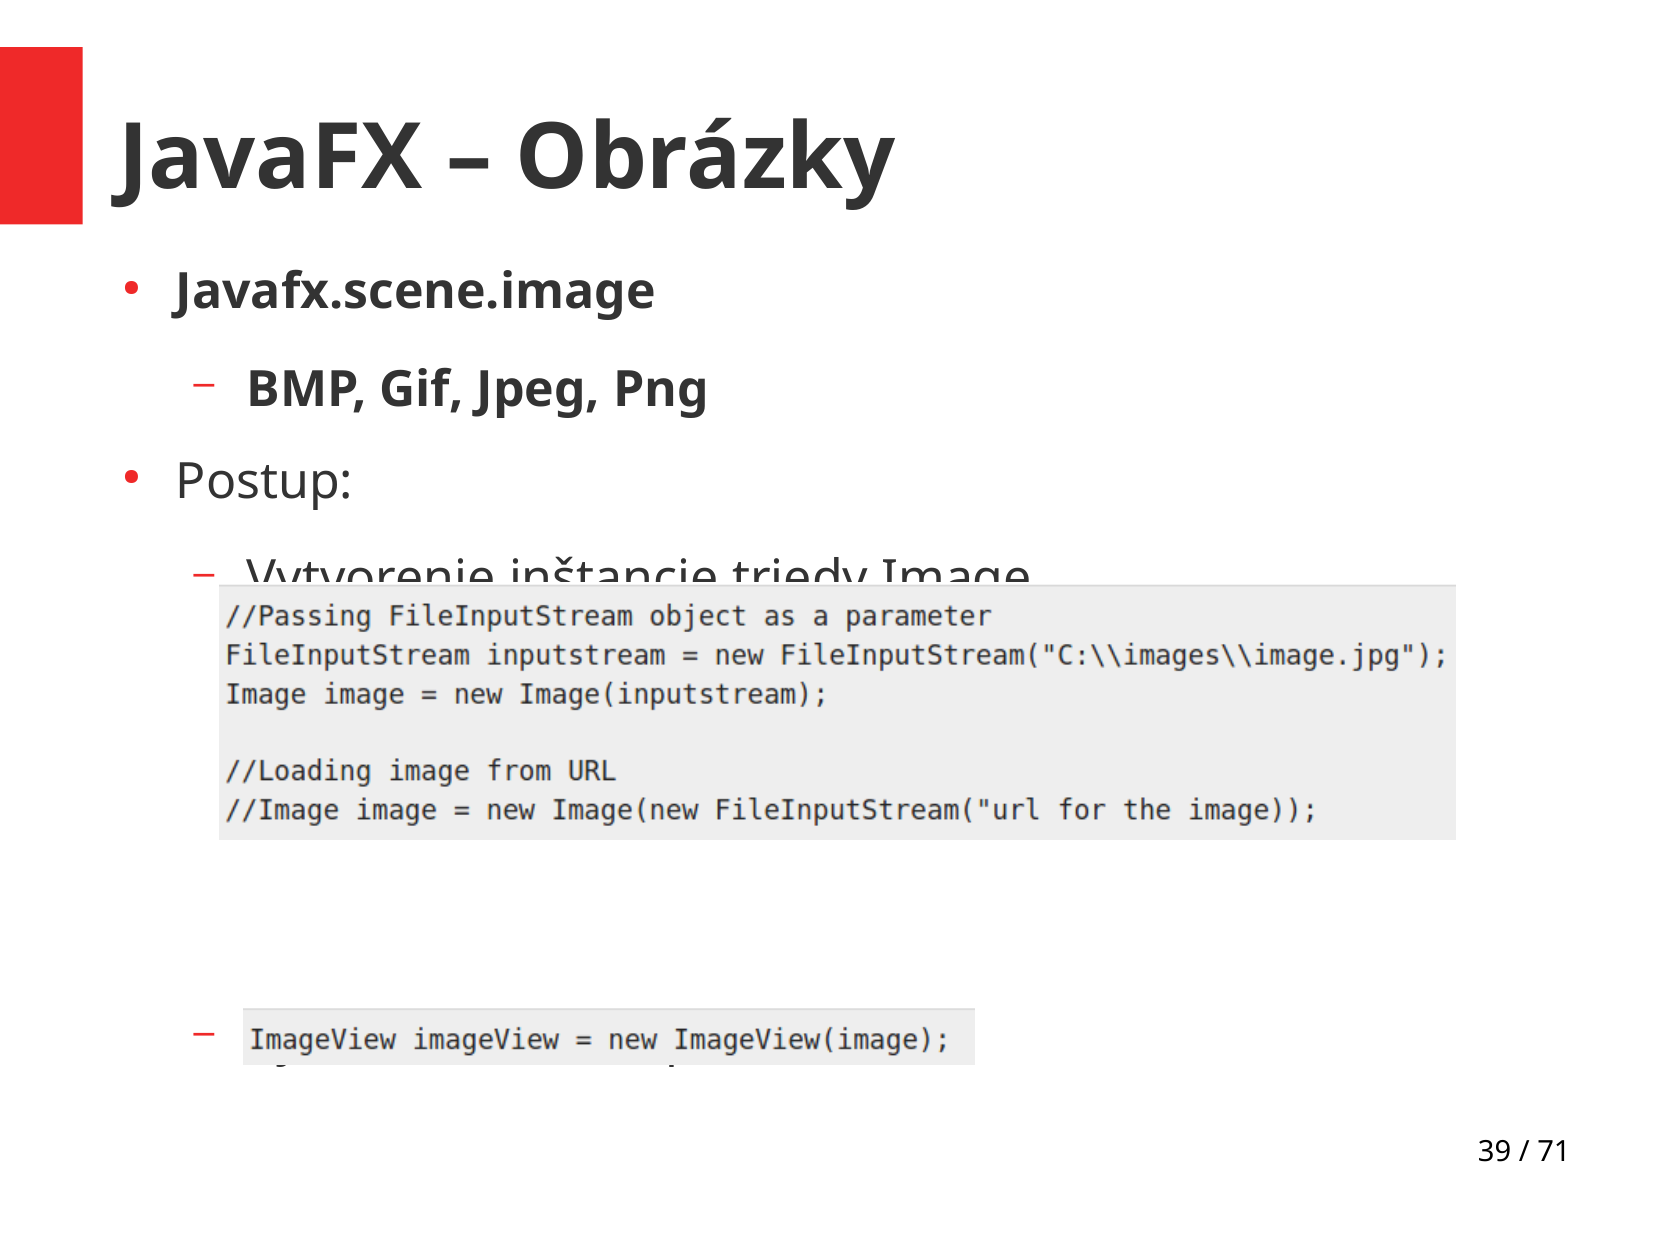

# JavaFX – Obrázky
Javafx.scene.image
BMP, Gif, Jpeg, Png
Postup:
Vytvorenie inštancie triedy Image
Vytvorenie „view“ pre obrázok
39